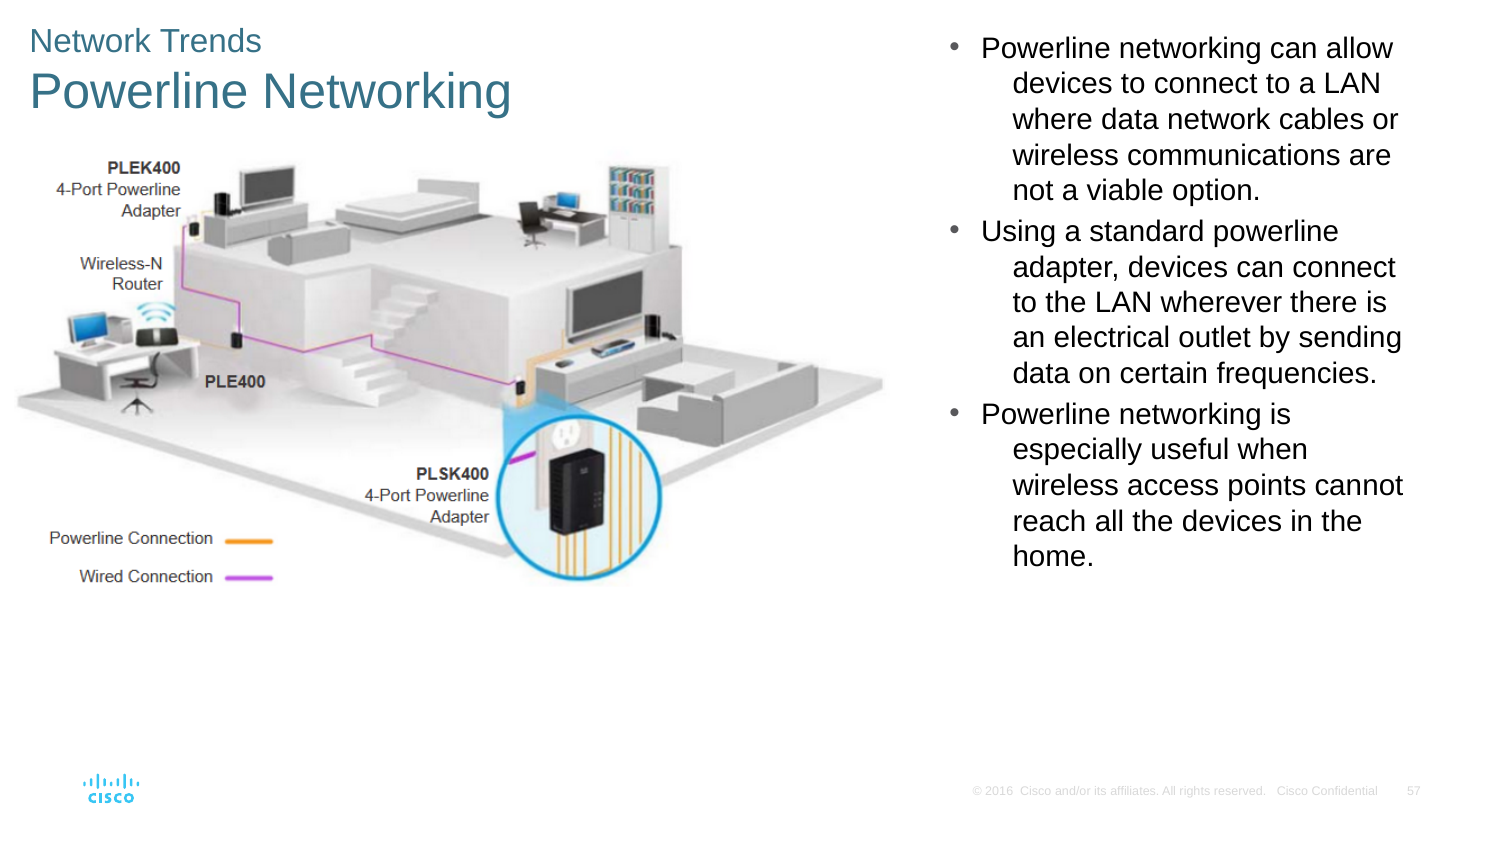

# Network Trends Powerline Networking
Powerline networking can allow devices to connect to a LAN where data network cables or wireless communications are not a viable option.
Using a standard powerline adapter, devices can connect to the LAN wherever there is an electrical outlet by sending data on certain frequencies.
Powerline networking is especially useful when wireless access points cannot reach all the devices in the home.